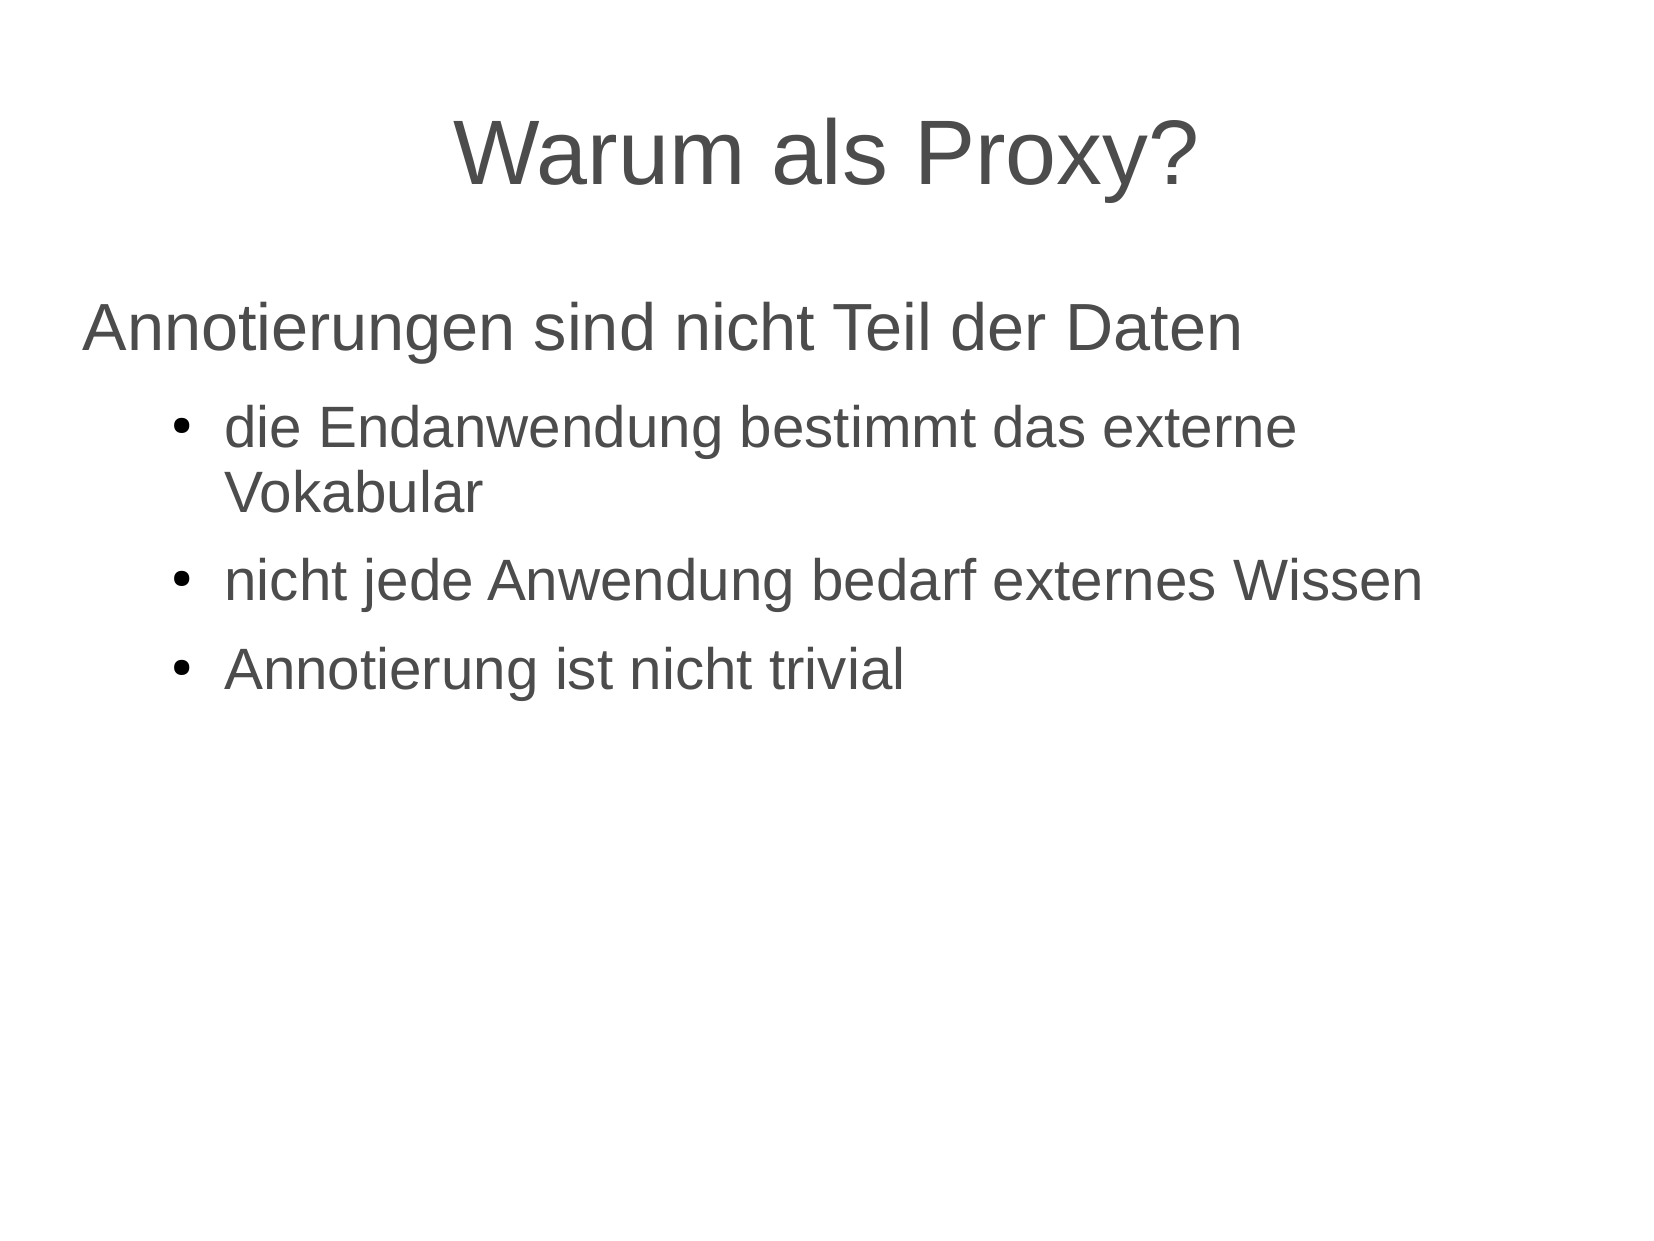

# Warum als Proxy?
Annotierungen sind nicht Teil der Daten
die Endanwendung bestimmt das externe Vokabular
nicht jede Anwendung bedarf externes Wissen
Annotierung ist nicht trivial